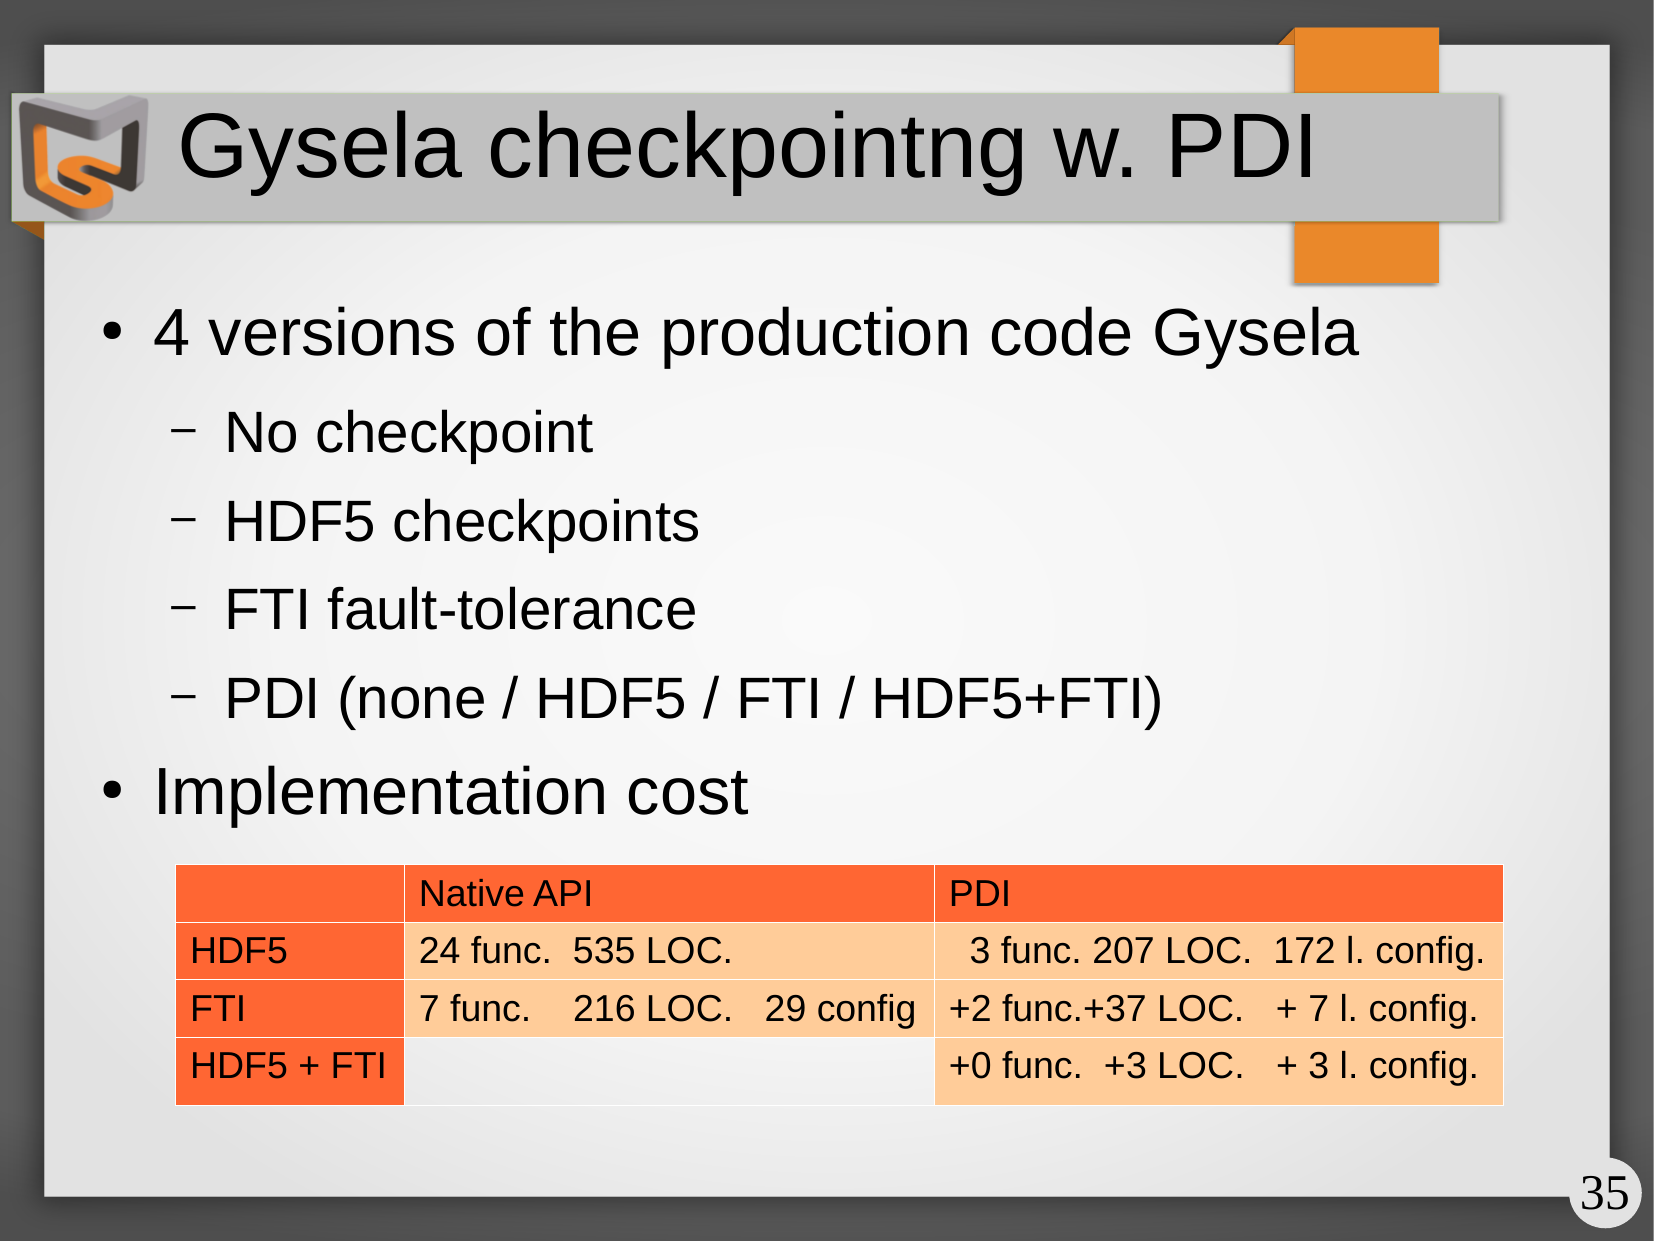

# Gysela checkpointng w. PDI
4 versions of the production code Gysela
No checkpoint
HDF5 checkpoints
FTI fault-tolerance
PDI (none / HDF5 / FTI / HDF5+FTI)
Implementation cost
| | Native API | PDI |
| --- | --- | --- |
| HDF5 | 24 func. 535 LOC. | 3 func. 207 LOC. 172 l. config. |
| FTI | 7 func. 216 LOC. 29 config | +2 func.+37 LOC. + 7 l. config. |
| HDF5 + FTI | | +0 func. +3 LOC. + 3 l. config. |